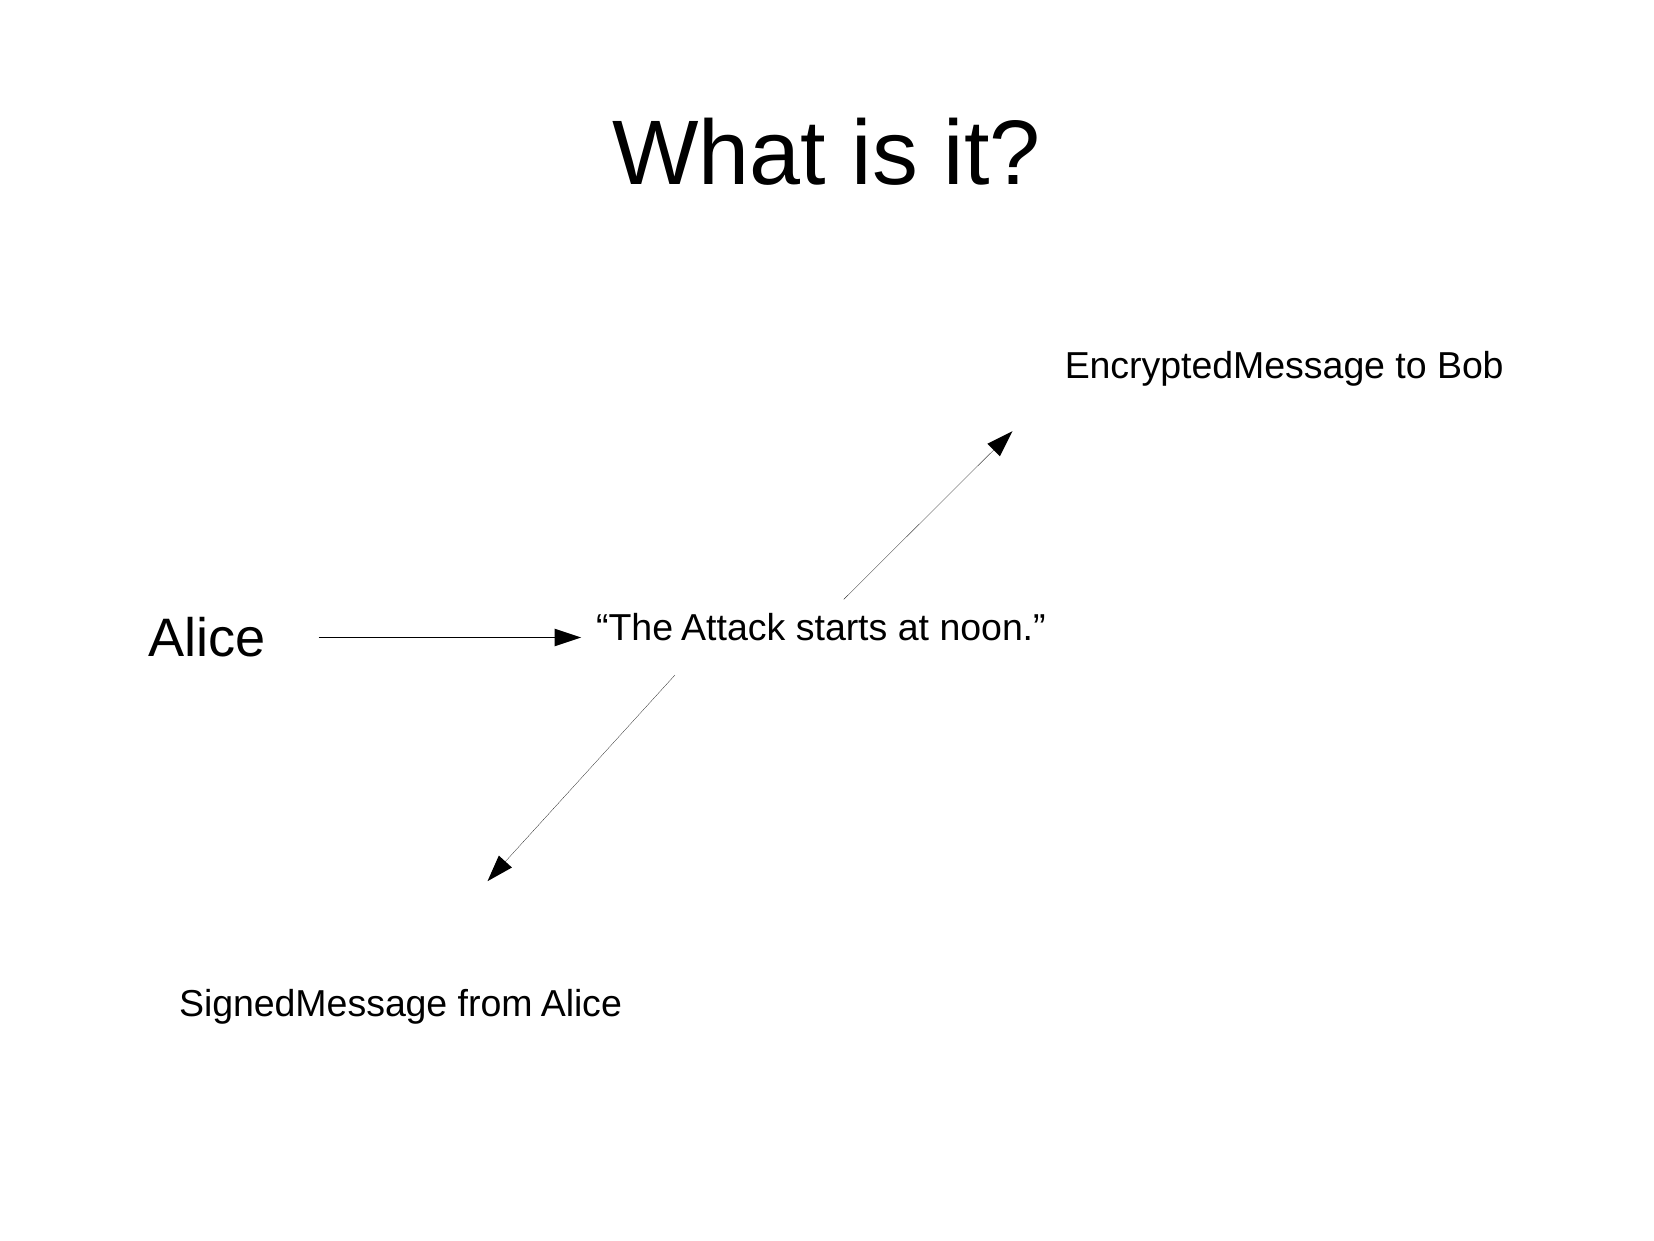

# What is it?
EncryptedMessage to Bob
“The Attack starts at noon.”
Alice
SignedMessage from Alice